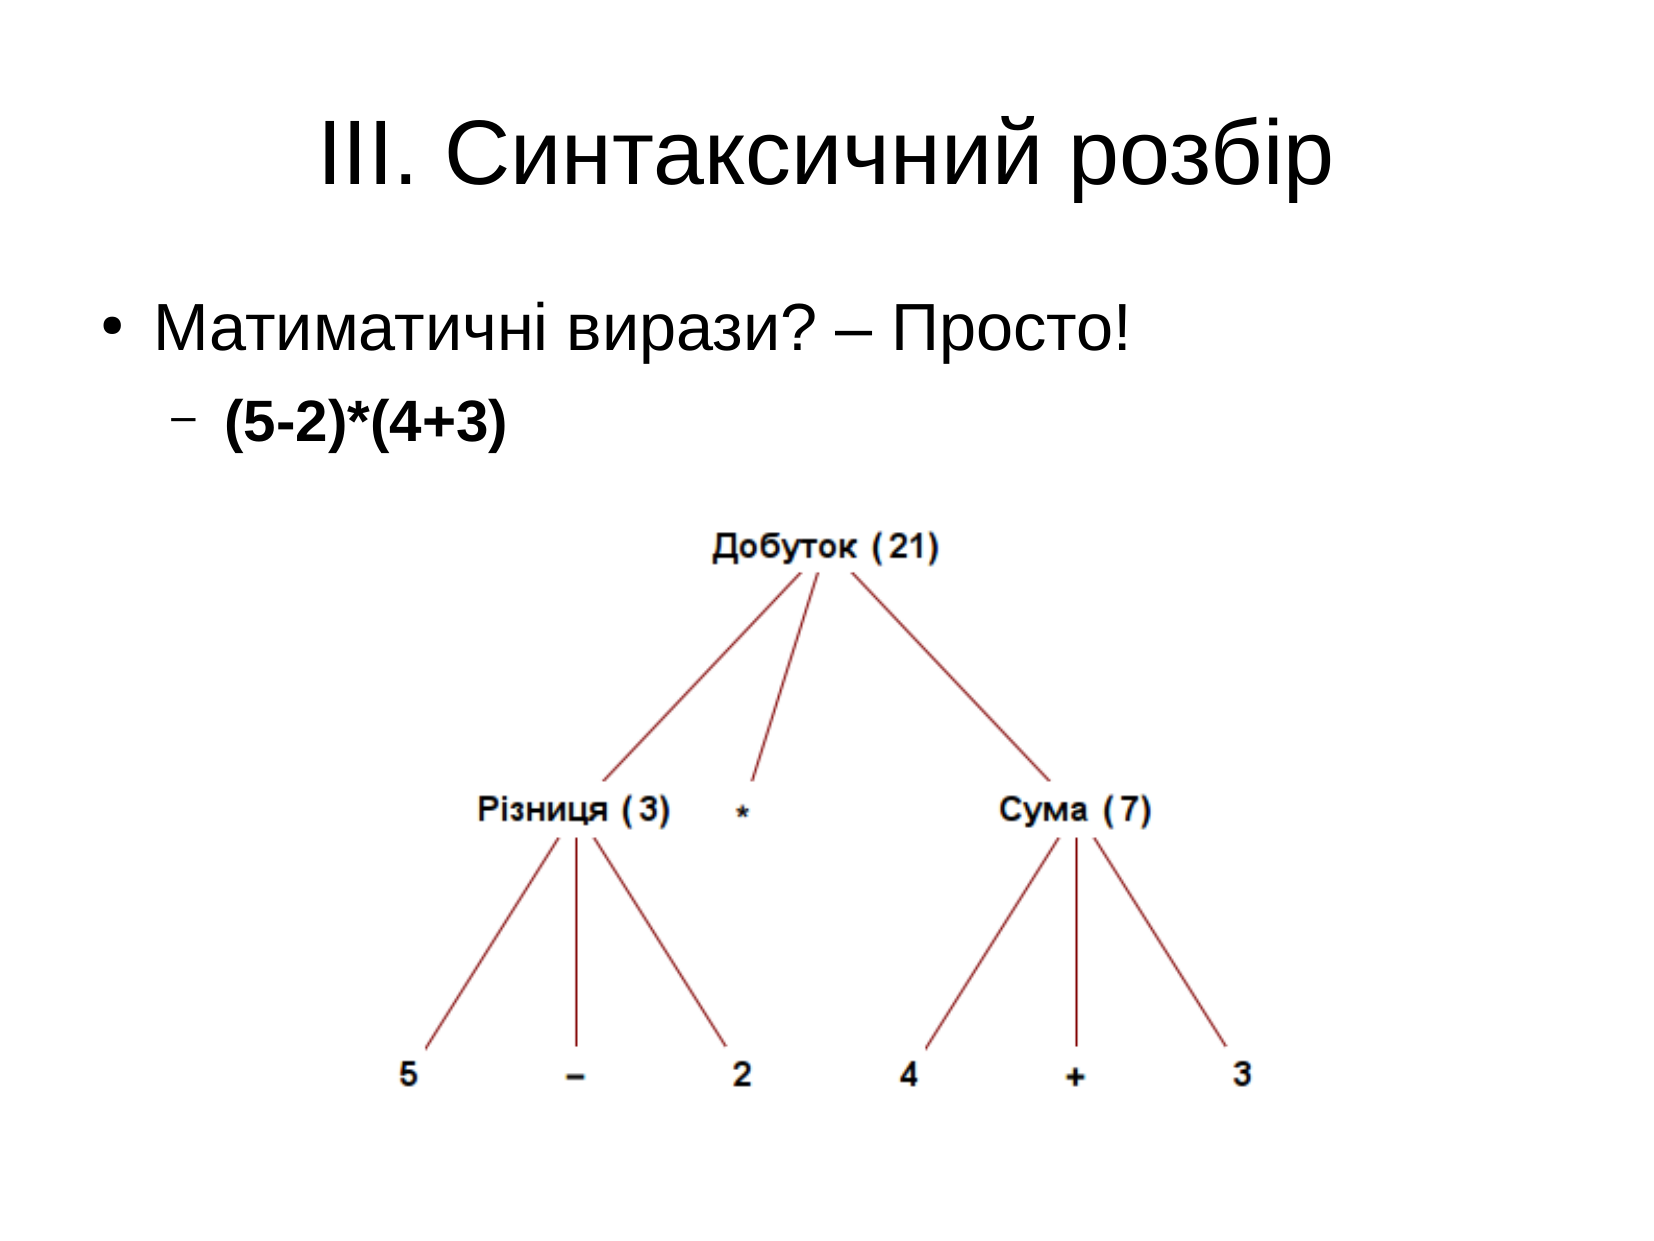

# III. Синтаксичний розбір
Матиматичні вирази? – Просто!
(5-2)*(4+3)